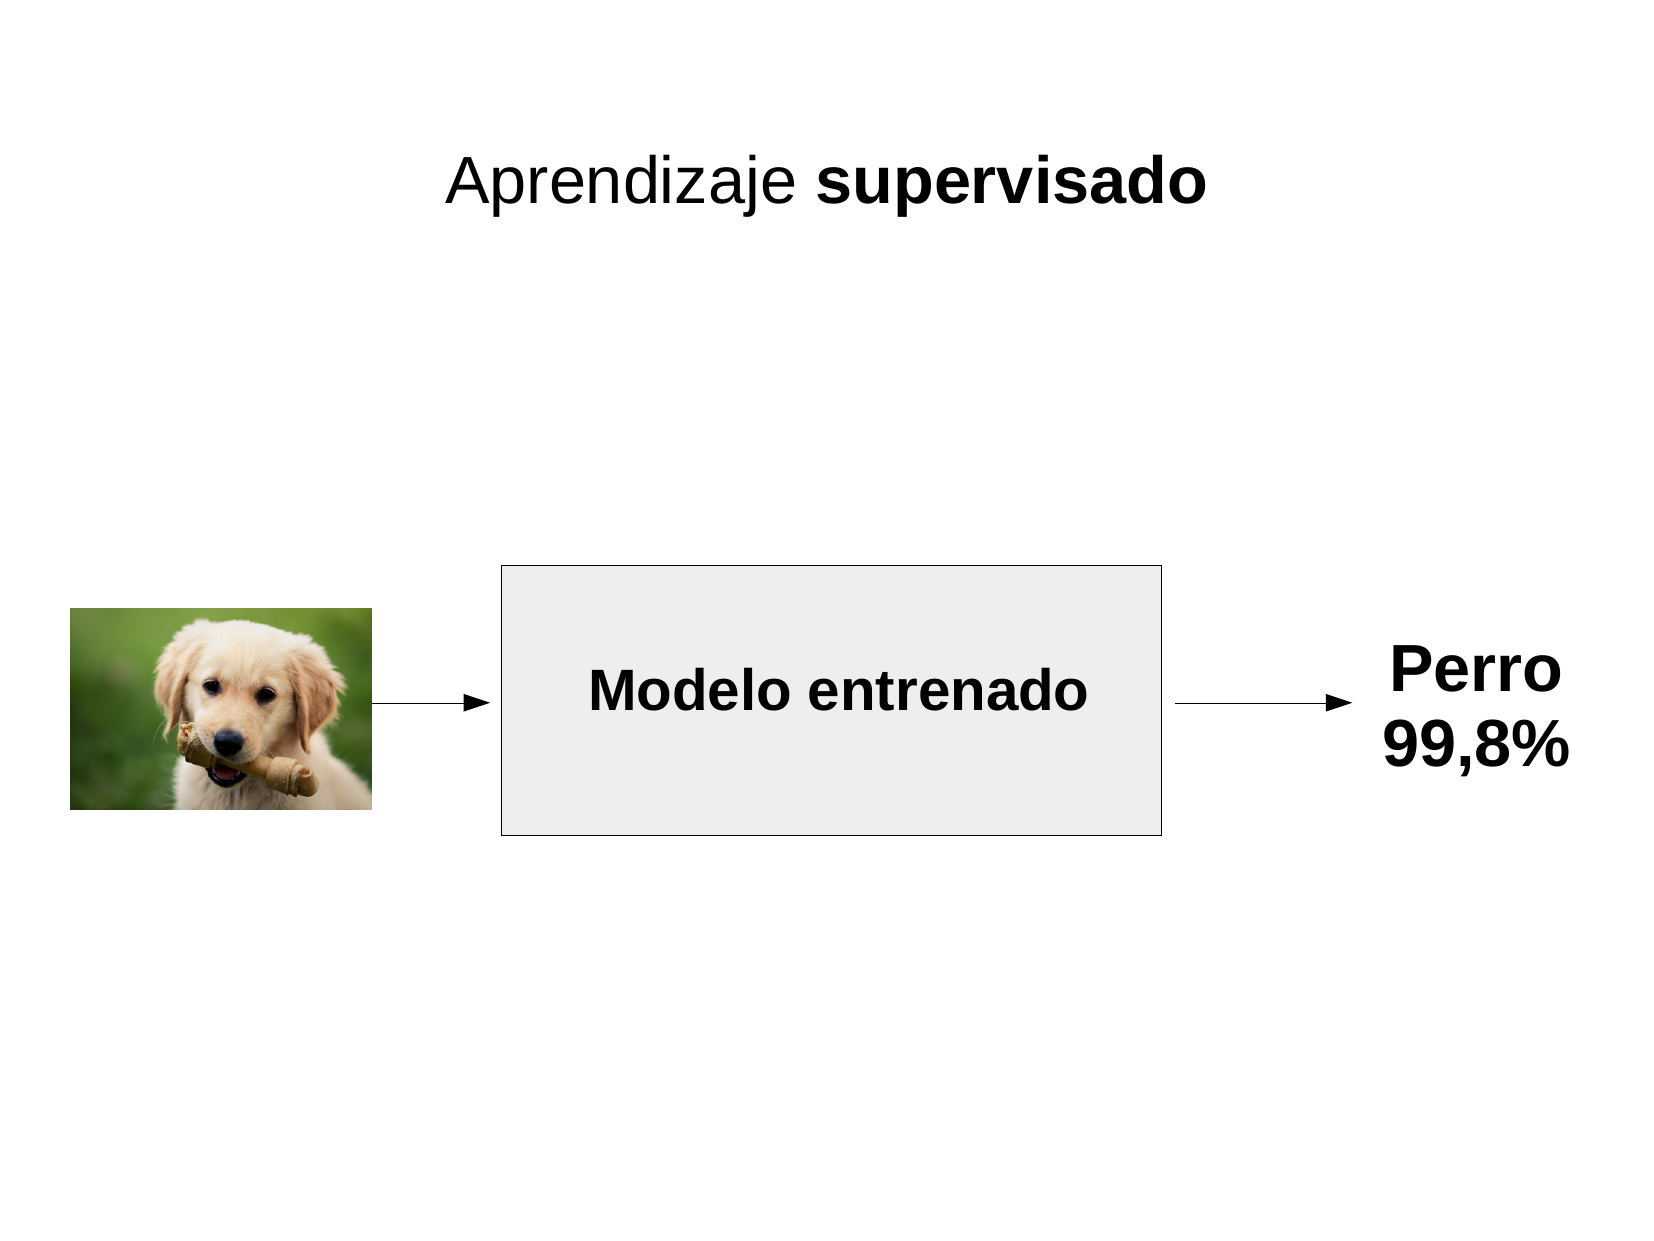

# Aprendizaje supervisado
Perro
99,8%
Modelo entrenado